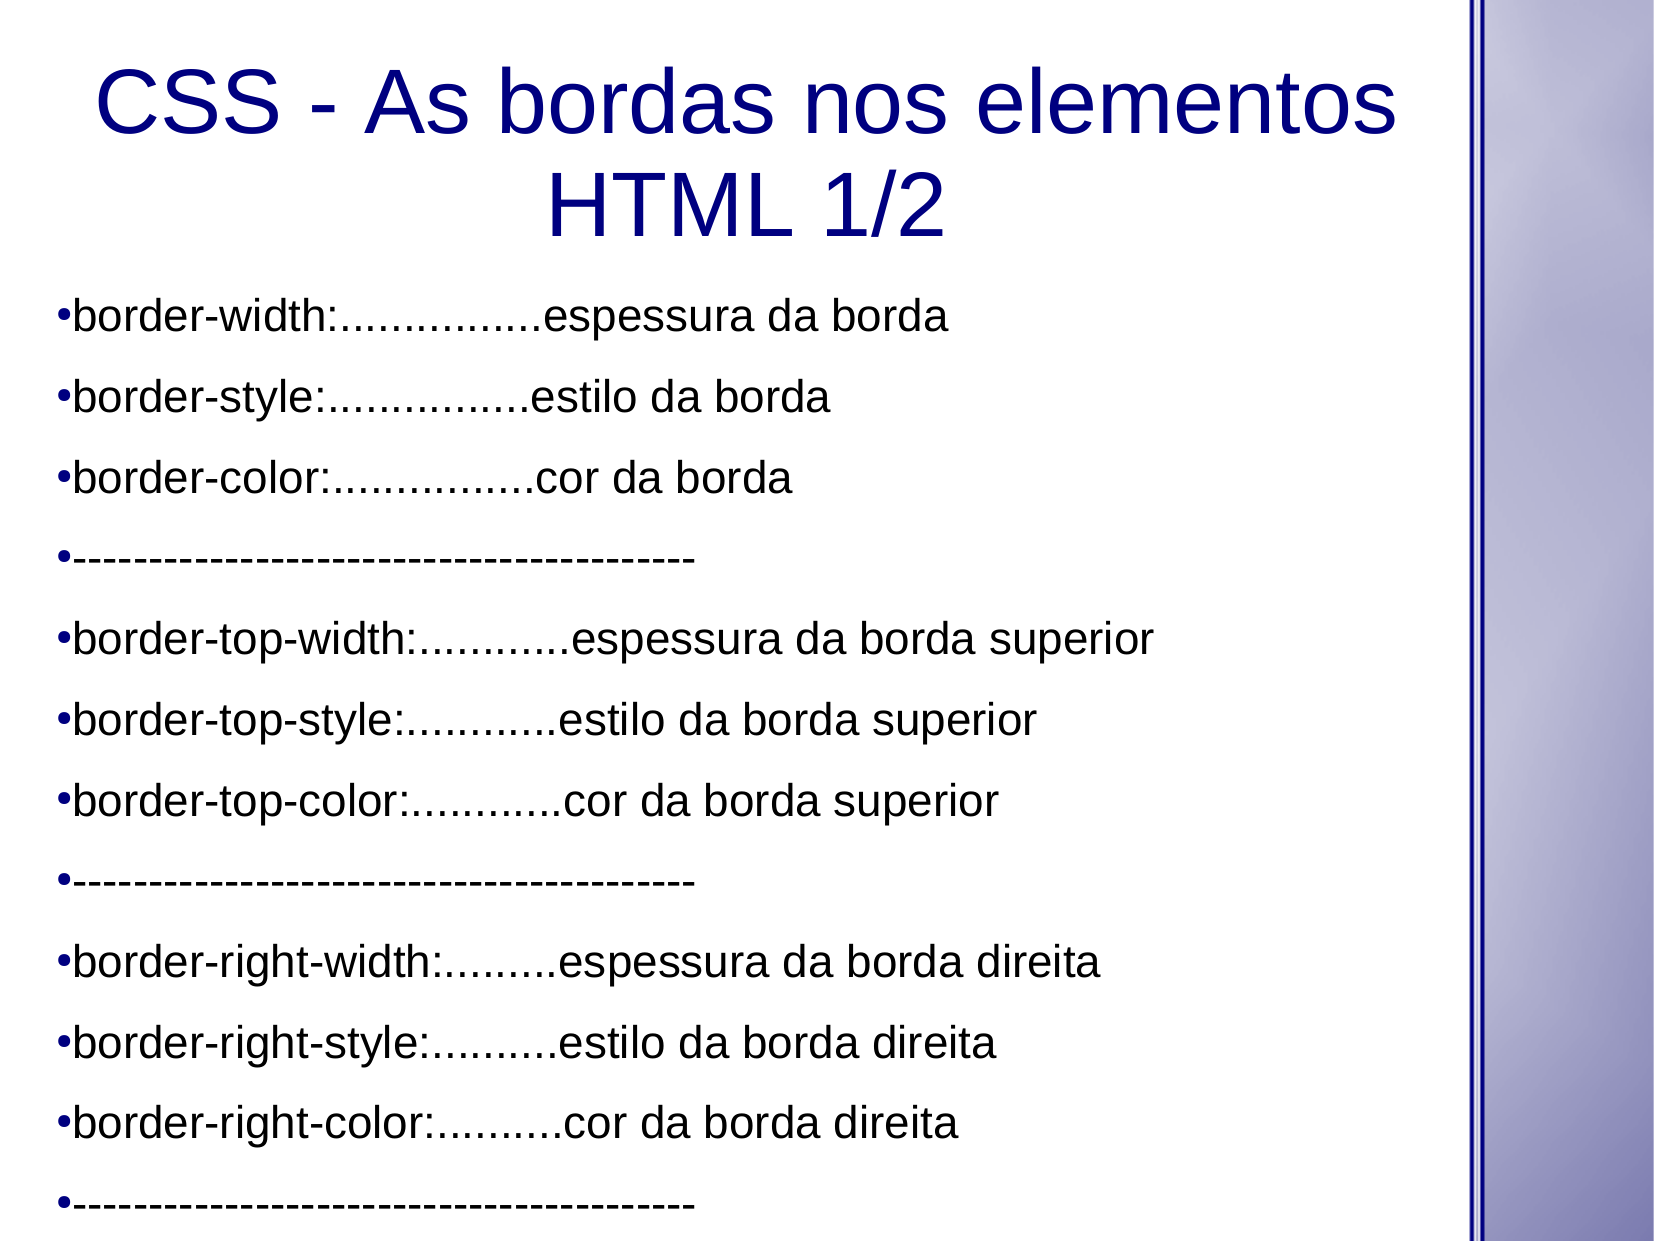

# CSS - As bordas nos elementos HTML 1/2
border-width:................espessura da borda
border-style:................estilo da borda
border-color:................cor da borda
-----------------------------------------
border-top-width:............espessura da borda superior
border-top-style:............estilo da borda superior
border-top-color:............cor da borda superior
-----------------------------------------
border-right-width:.........espessura da borda direita
border-right-style:..........estilo da borda direita
border-right-color:..........cor da borda direita
-----------------------------------------